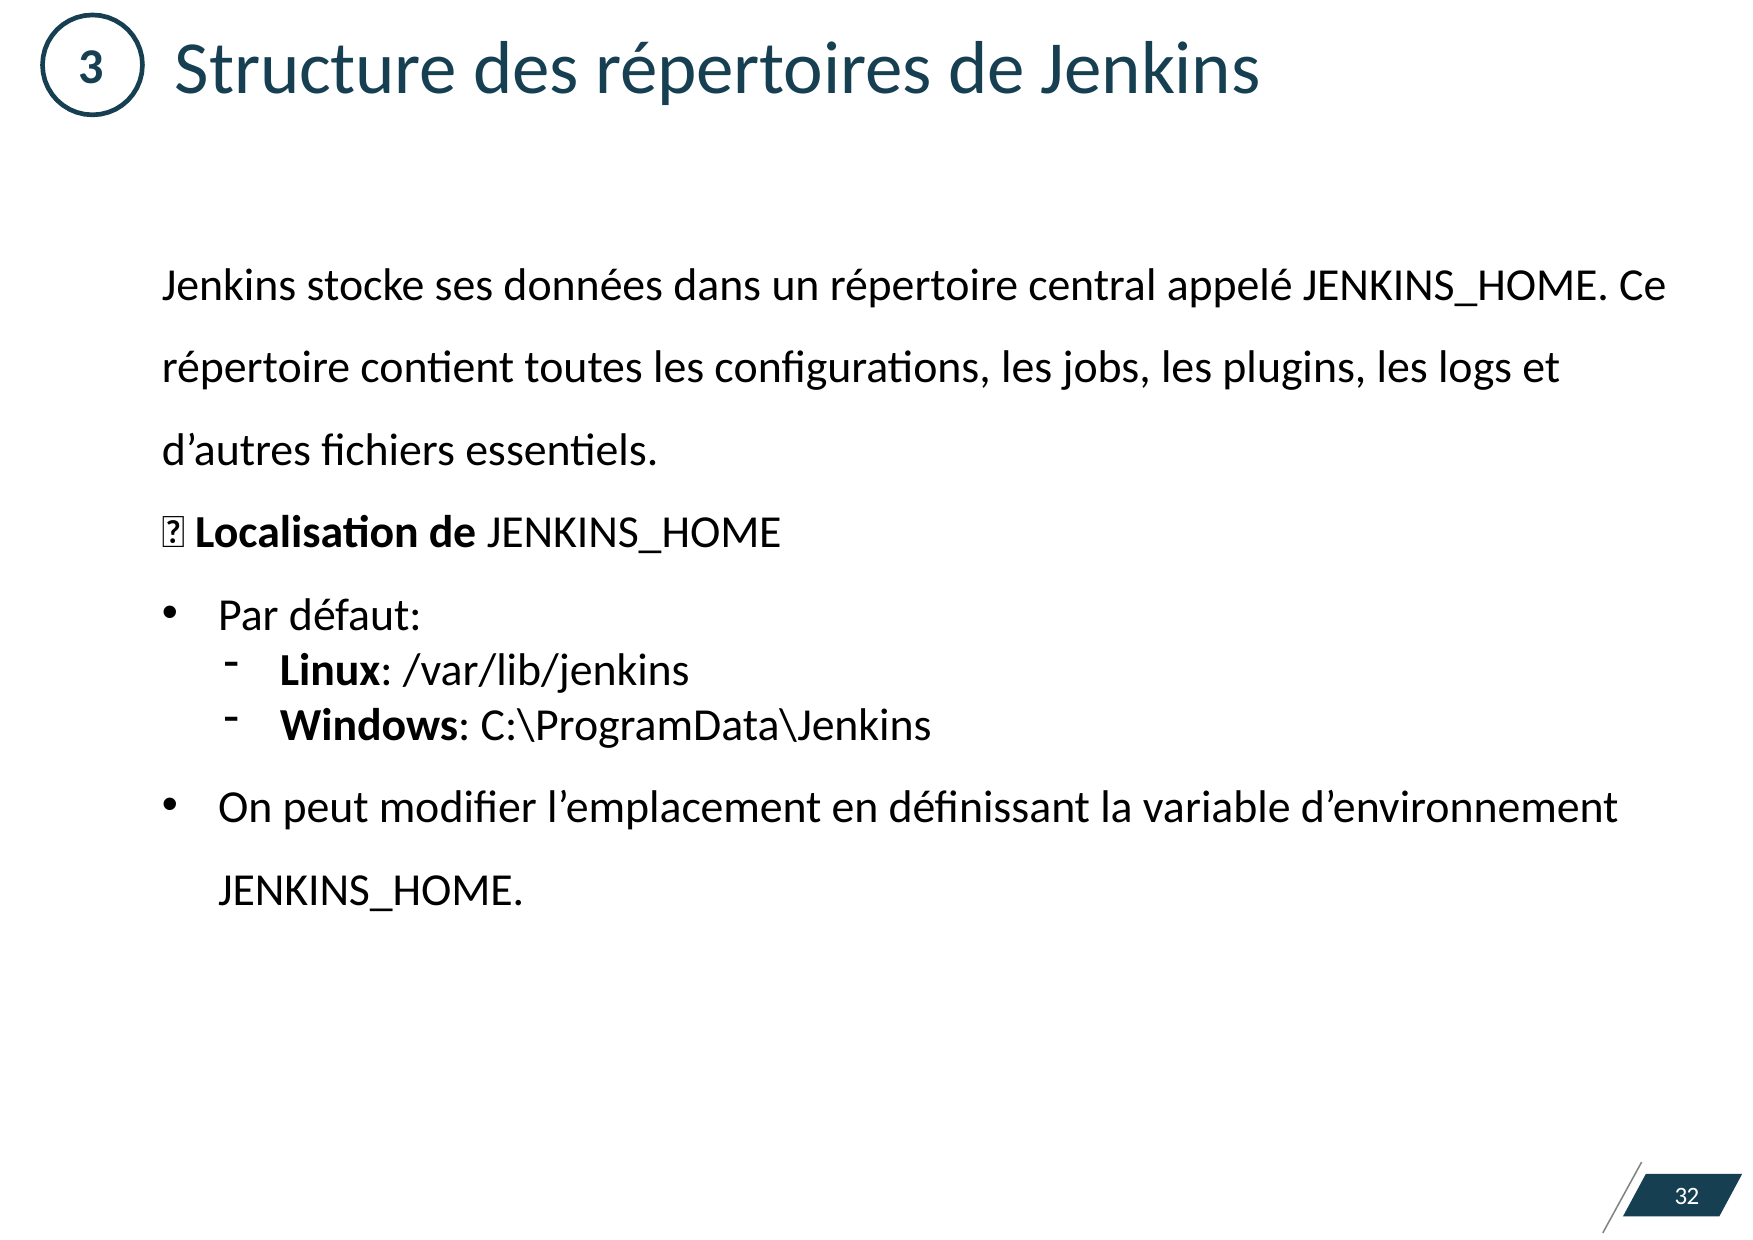

# Structure des répertoires de Jenkins
3
Jenkins stocke ses données dans un répertoire central appelé JENKINS_HOME. Ce répertoire contient toutes les configurations, les jobs, les plugins, les logs et d’autres fichiers essentiels.
📌 Localisation de JENKINS_HOME
Par défaut:
Linux: /var/lib/jenkins
Windows: C:\ProgramData\Jenkins
On peut modifier l’emplacement en définissant la variable d’environnement JENKINS_HOME.